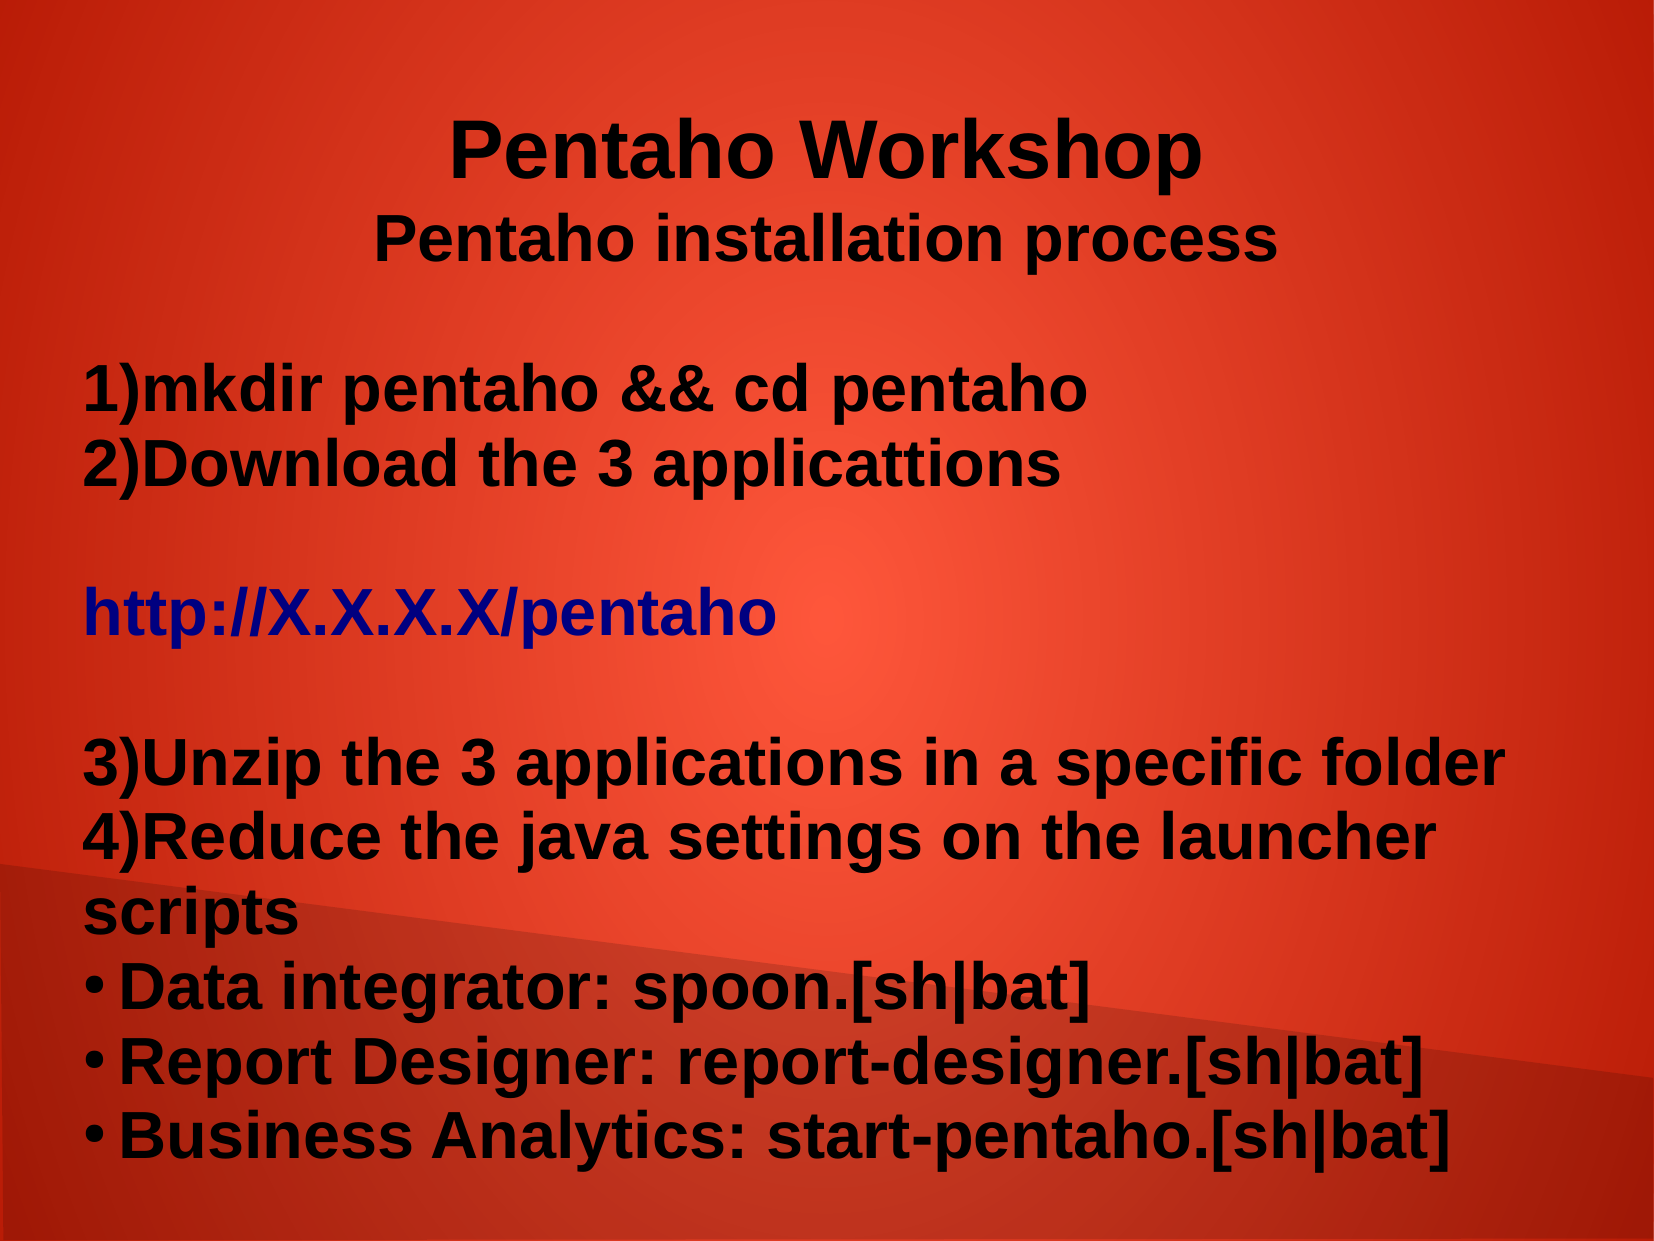

# Pentaho Workshop
Pentaho installation process
mkdir pentaho && cd pentaho
Download the 3 applicattions
http://X.X.X.X/pentaho
Unzip the 3 applications in a specific folder
Reduce the java settings on the launcher scripts
Data integrator: spoon.[sh|bat]
Report Designer: report-designer.[sh|bat]
Business Analytics: start-pentaho.[sh|bat]